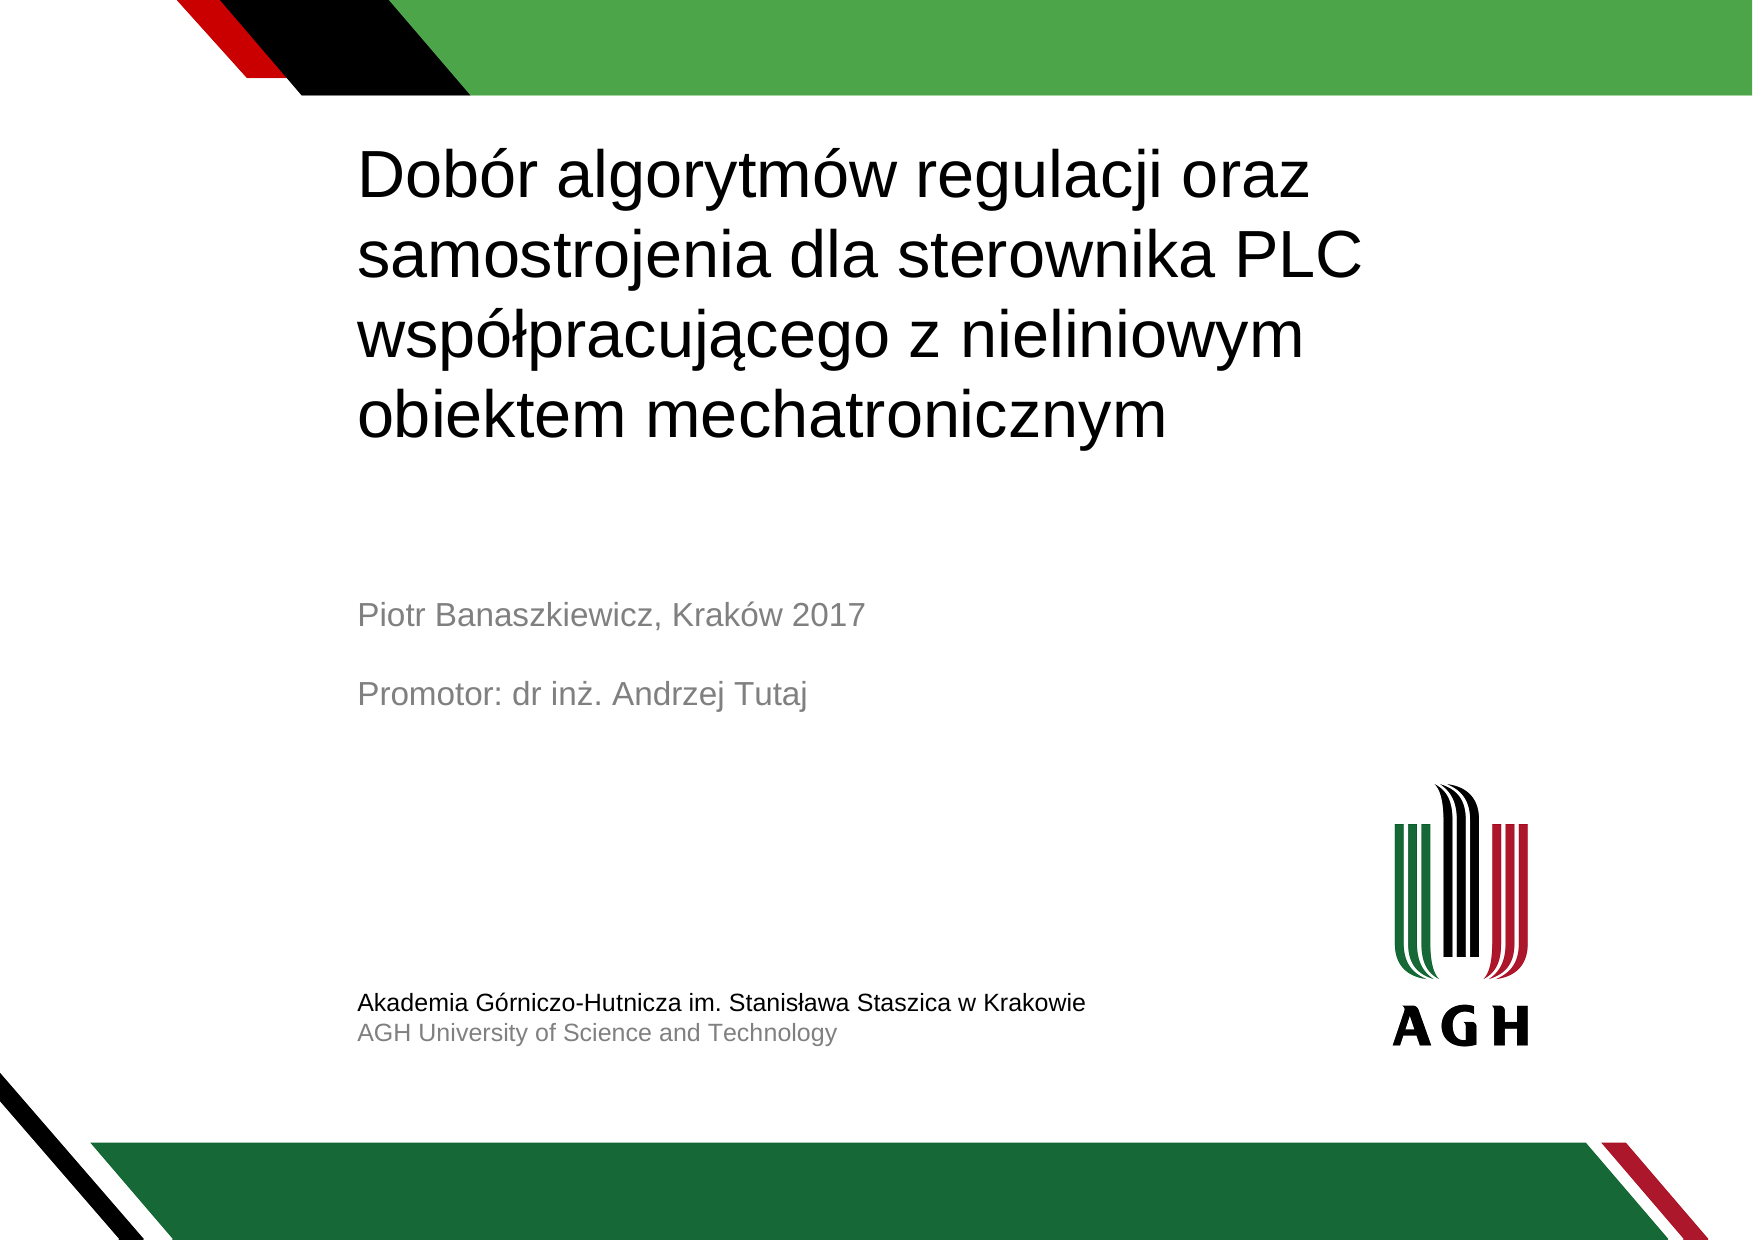

Dobór algorytmów regulacji oraz samostrojenia dla sterownika PLC współpracującego z nieliniowym obiektem mechatronicznym
Piotr Banaszkiewicz, Kraków 2017
Promotor: dr inż. Andrzej Tutaj
Akademia Górniczo-Hutnicza im. Stanisława Staszica w Krakowie
AGH University of Science and Technology